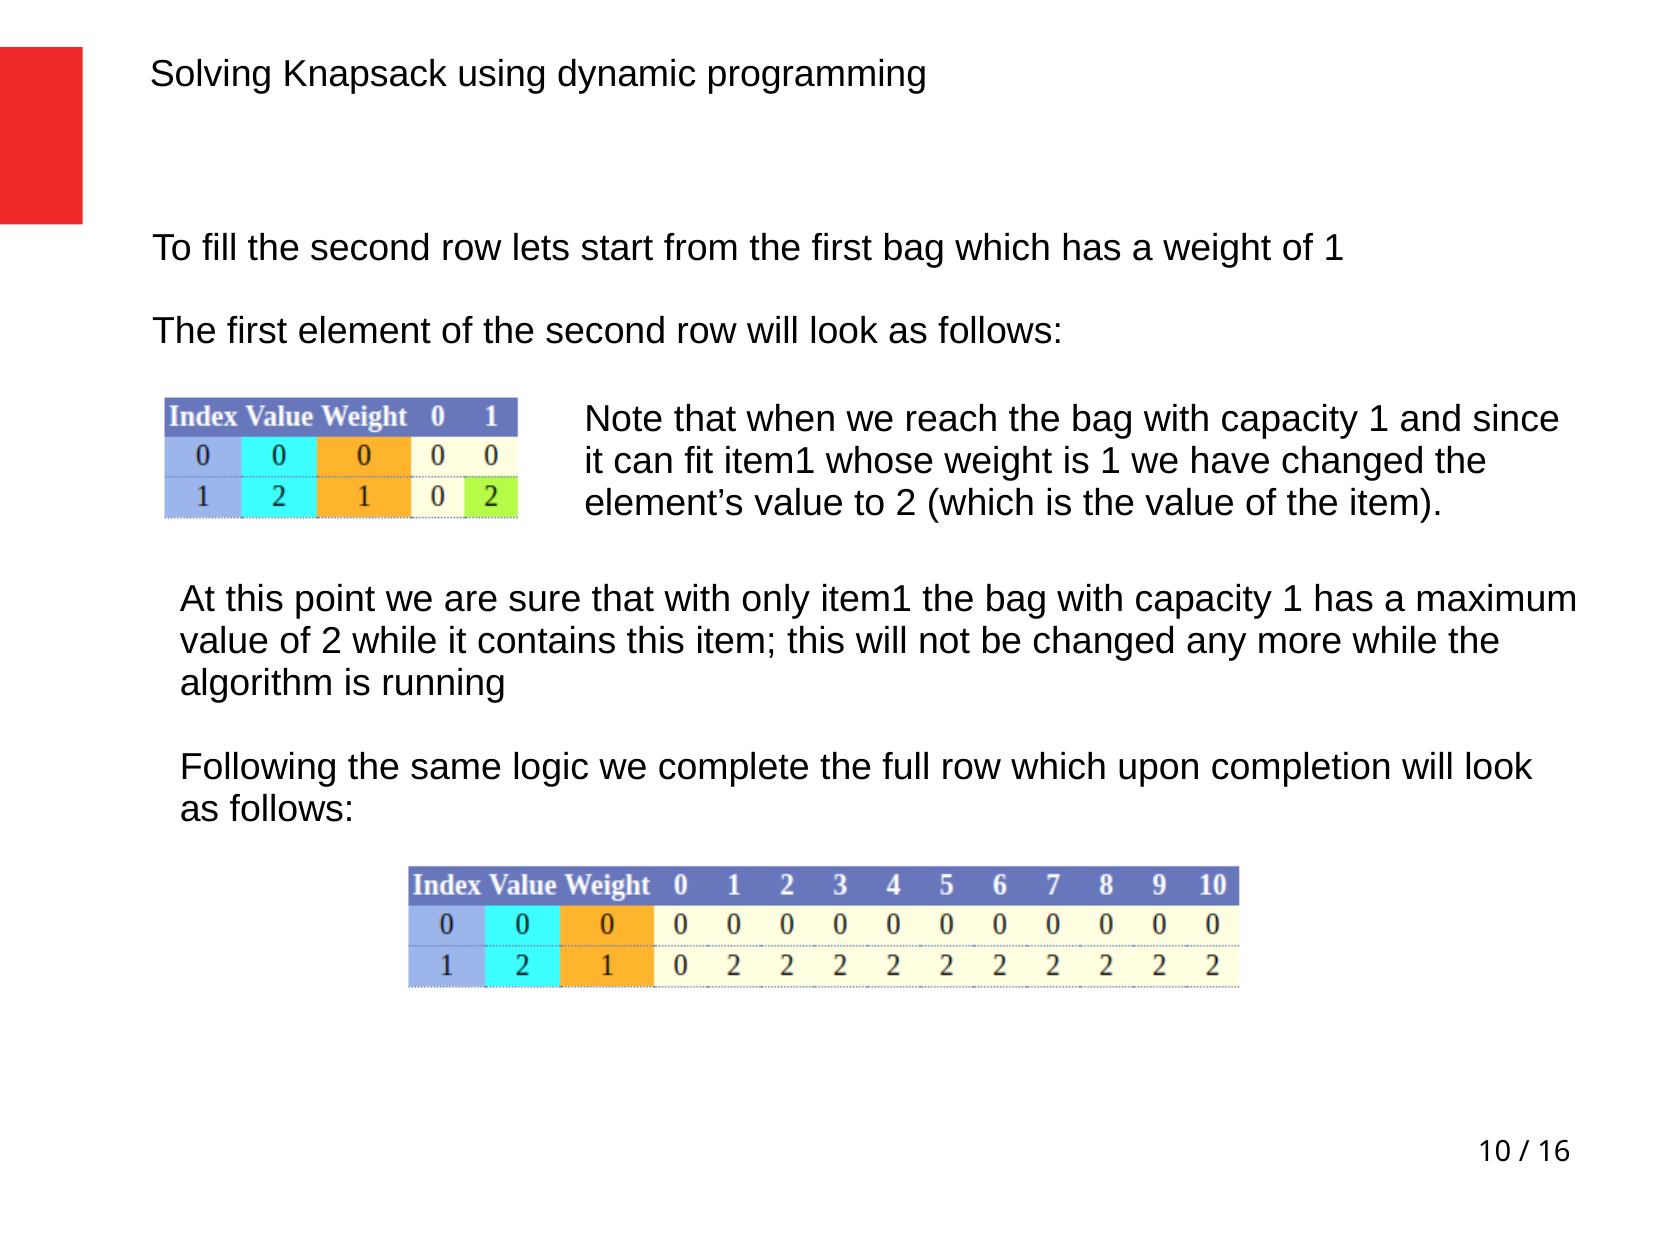

Solving Knapsack using dynamic programming
To fill the second row lets start from the first bag which has a weight of 1
The first element of the second row will look as follows:
Note that when we reach the bag with capacity 1 and since
it can fit item1 whose weight is 1 we have changed the
element’s value to 2 (which is the value of the item).
At this point we are sure that with only item1 the bag with capacity 1 has a maximum
value of 2 while it contains this item; this will not be changed any more while the
algorithm is running
Following the same logic we complete the full row which upon completion will look
as follows:
10